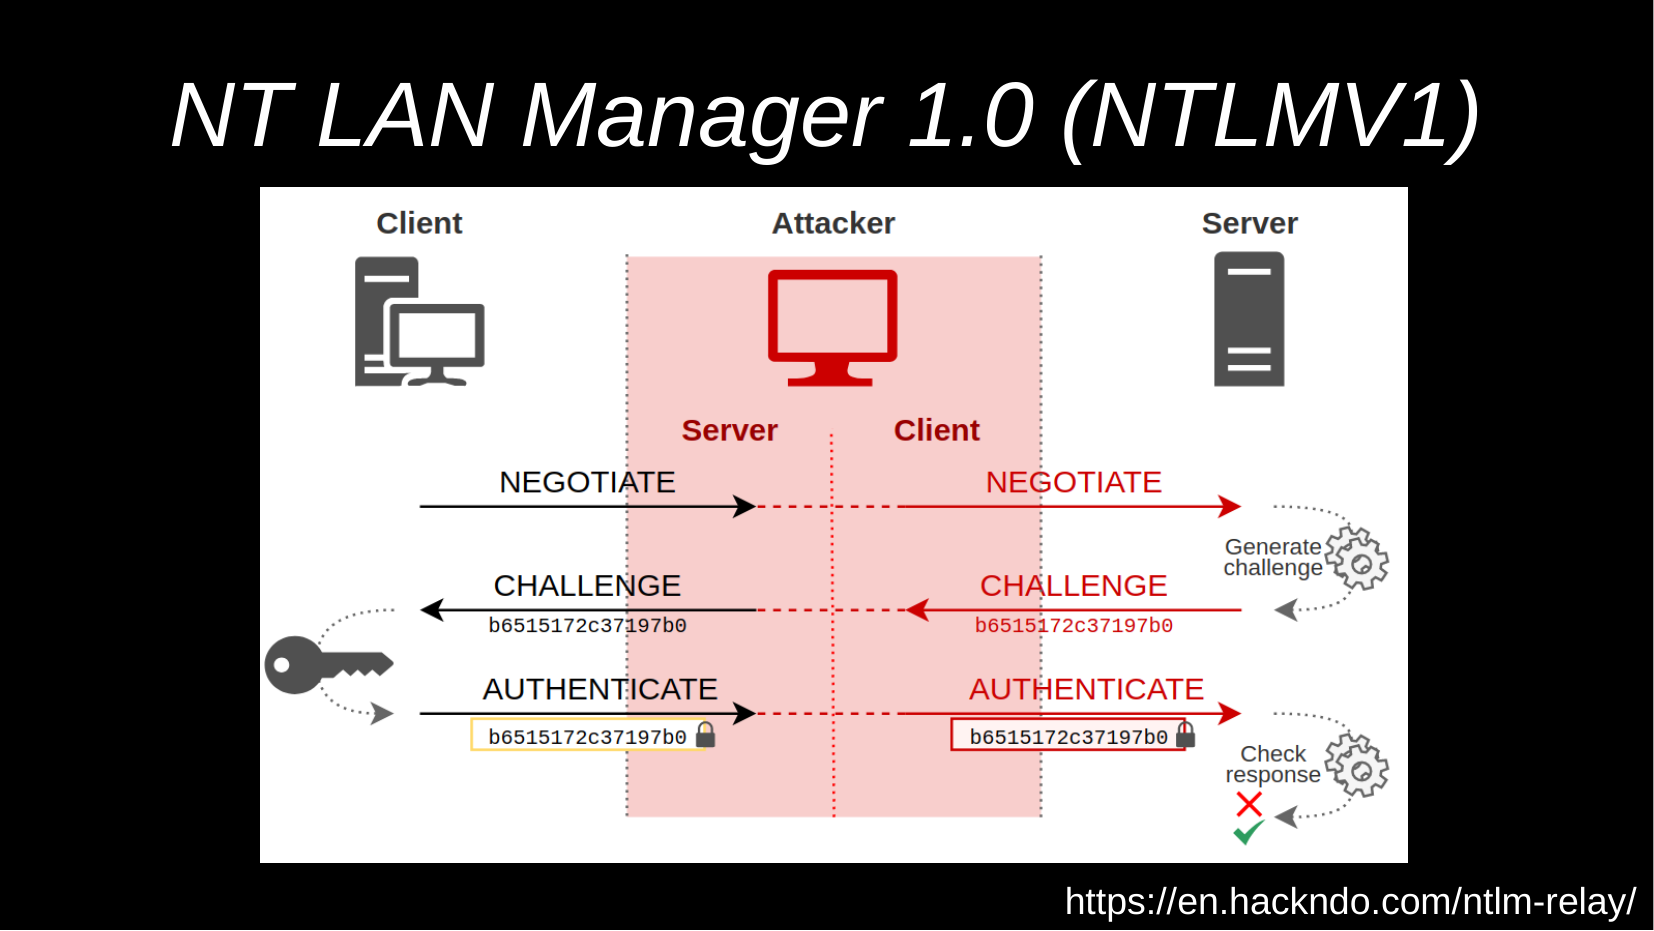

# NT LAN Manager 1.0 (NTLMV1)
https://en.hackndo.com/ntlm-relay/